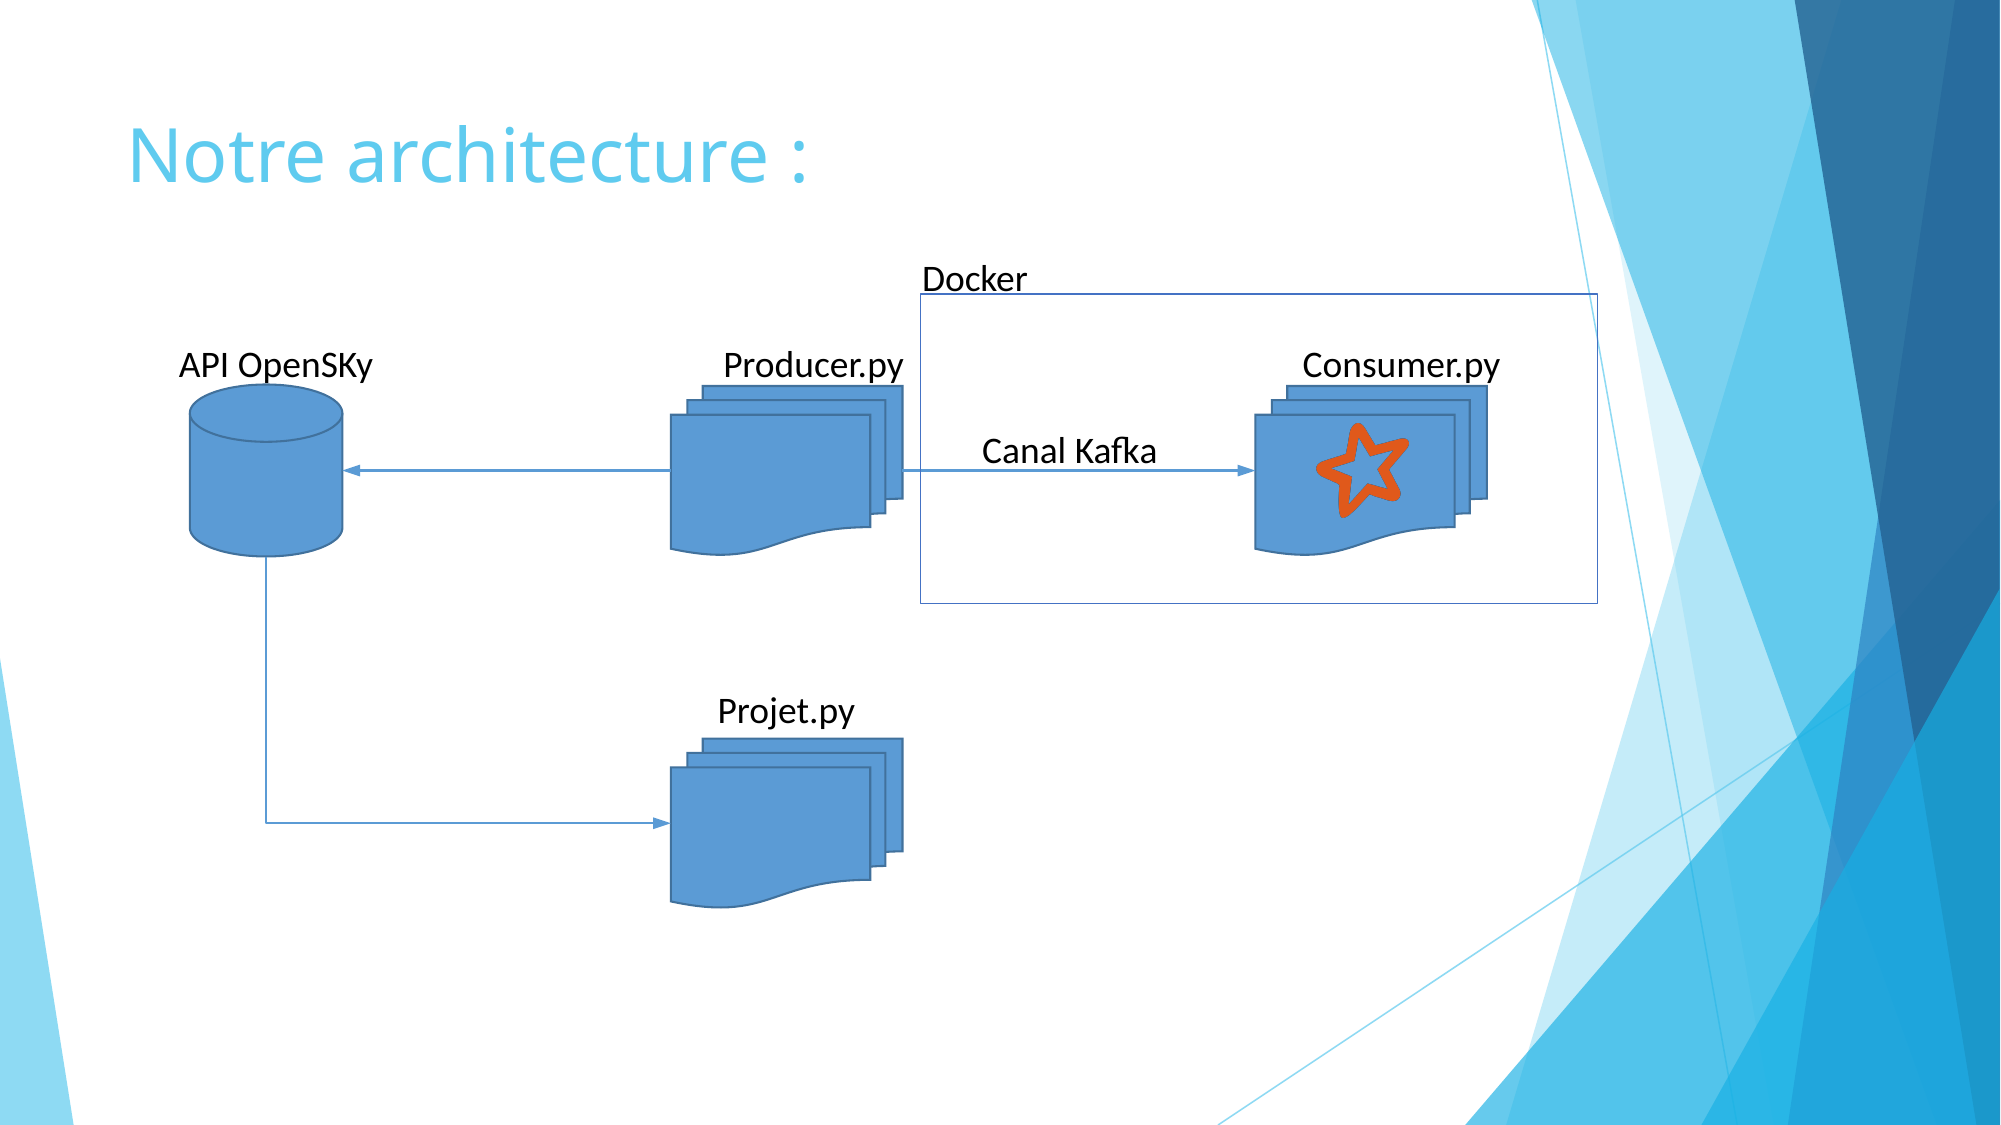

# Notre architecture :
Docker
API OpenSKy
Producer.py
Consumer.py
Canal Kafka
Projet.py